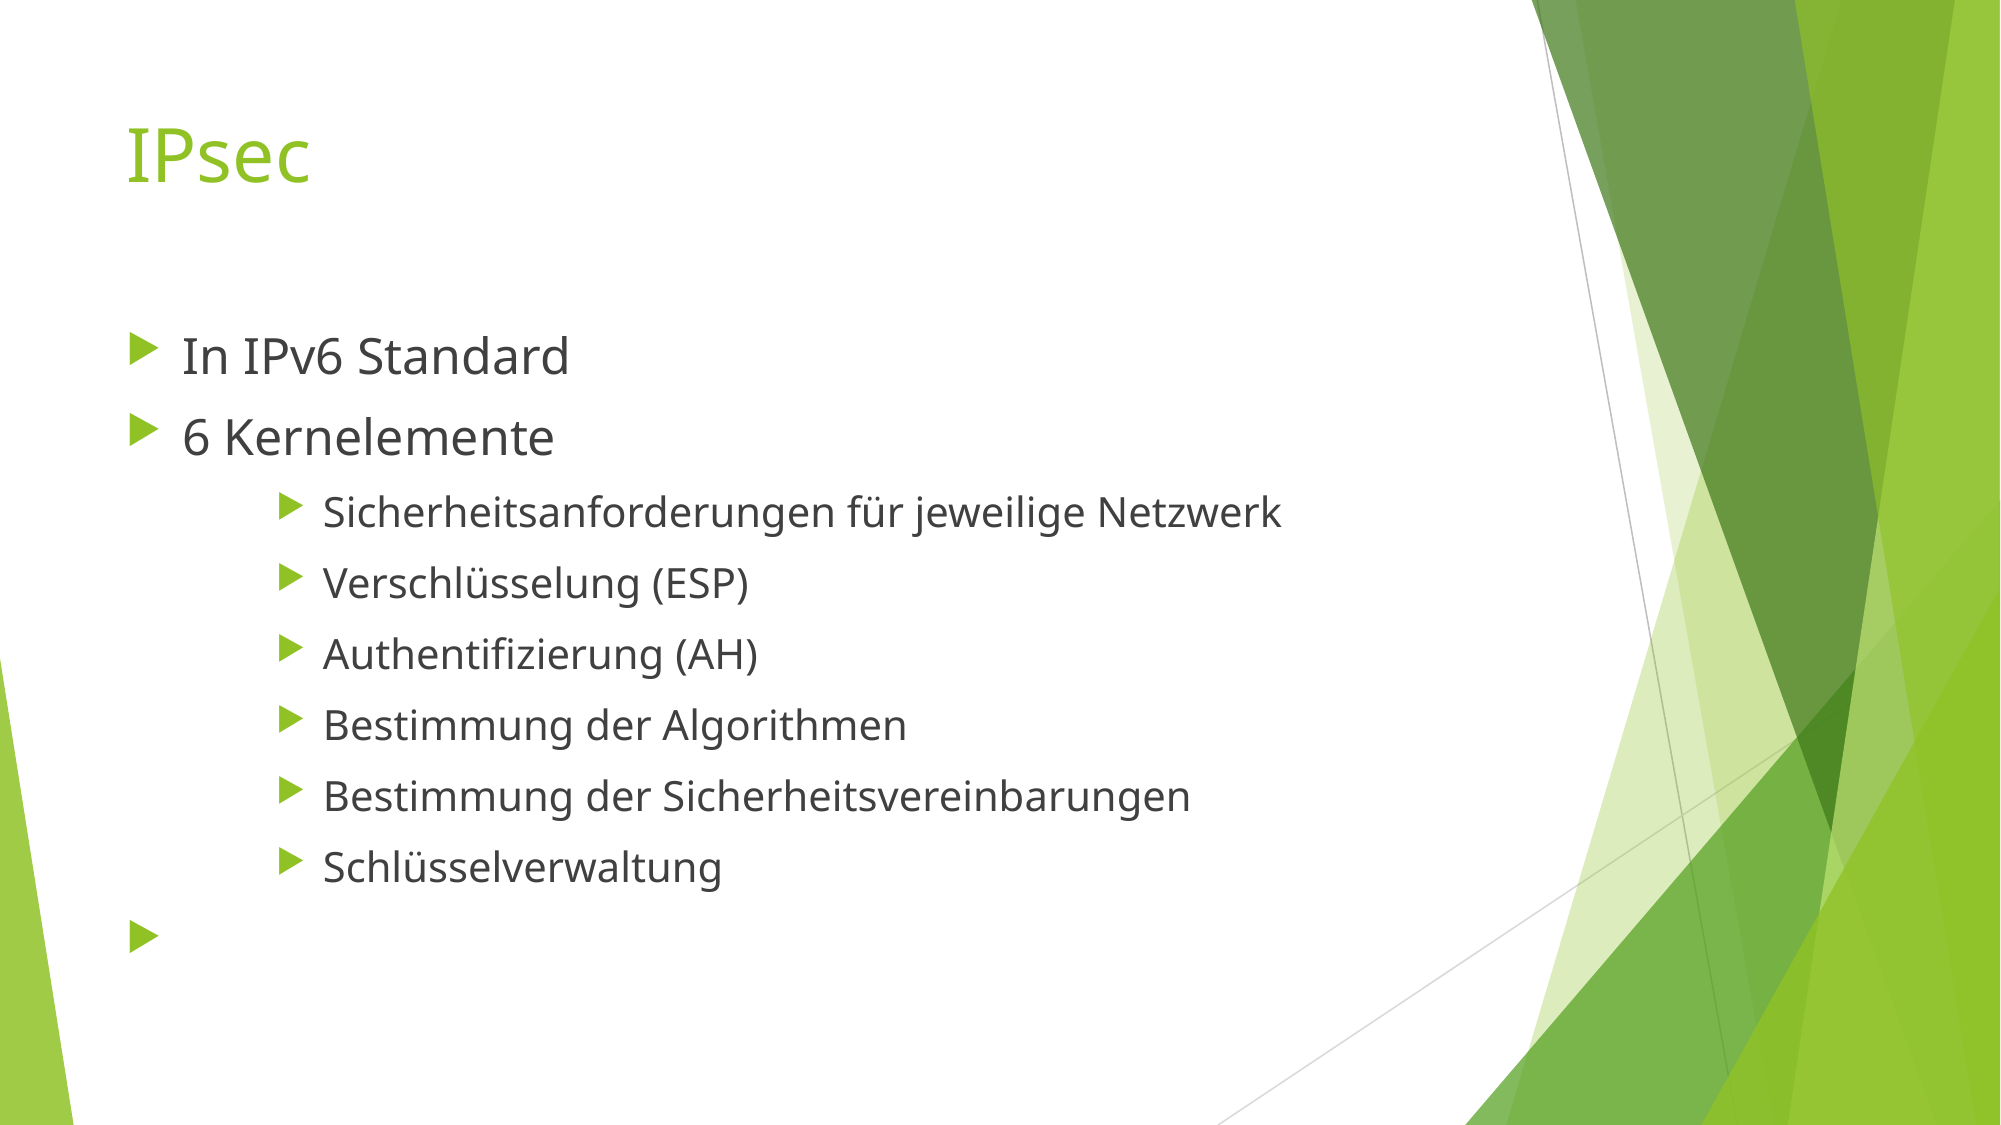

# IPsec
In IPv6 Standard
6 Kernelemente
Sicherheitsanforderungen für jeweilige Netzwerk
Verschlüsselung (ESP)
Authentifizierung (AH)
Bestimmung der Algorithmen
Bestimmung der Sicherheitsvereinbarungen
Schlüsselverwaltung